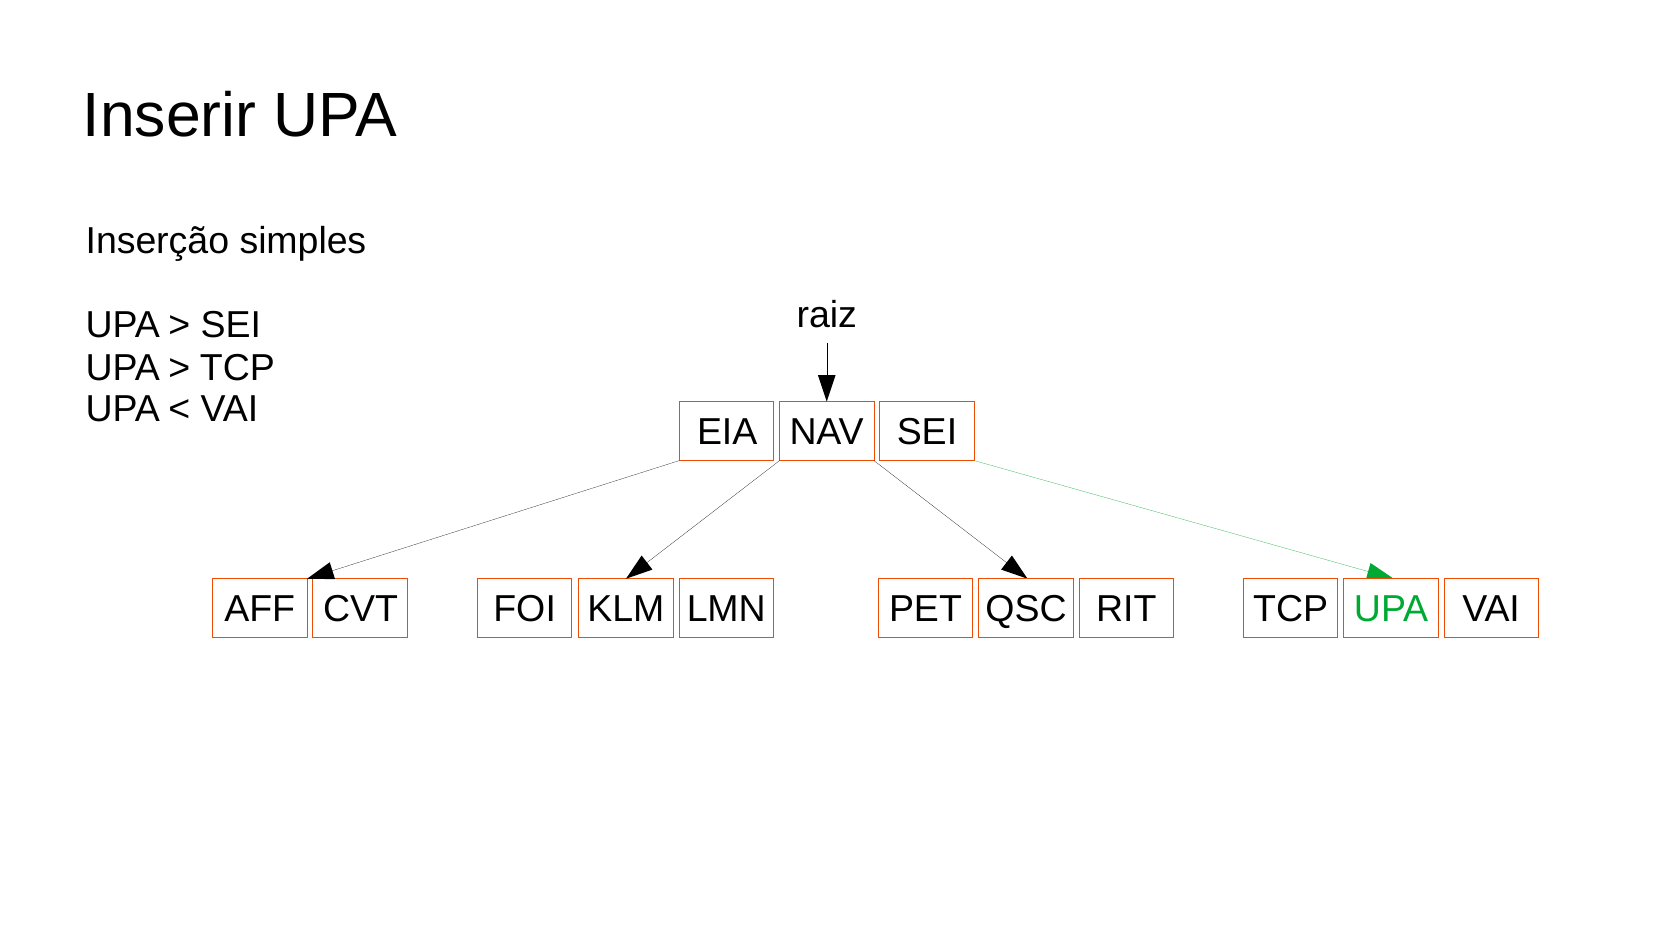

# Inserir UPA
Inserção simples
UPA > SEI
UPA > TCP
UPA < VAI
raiz
 EIA
NAV
SEI
AFF
 CVT
FOI
 KLM
LMN
 PET
QSC
RIT
TCP
UPA
VAI